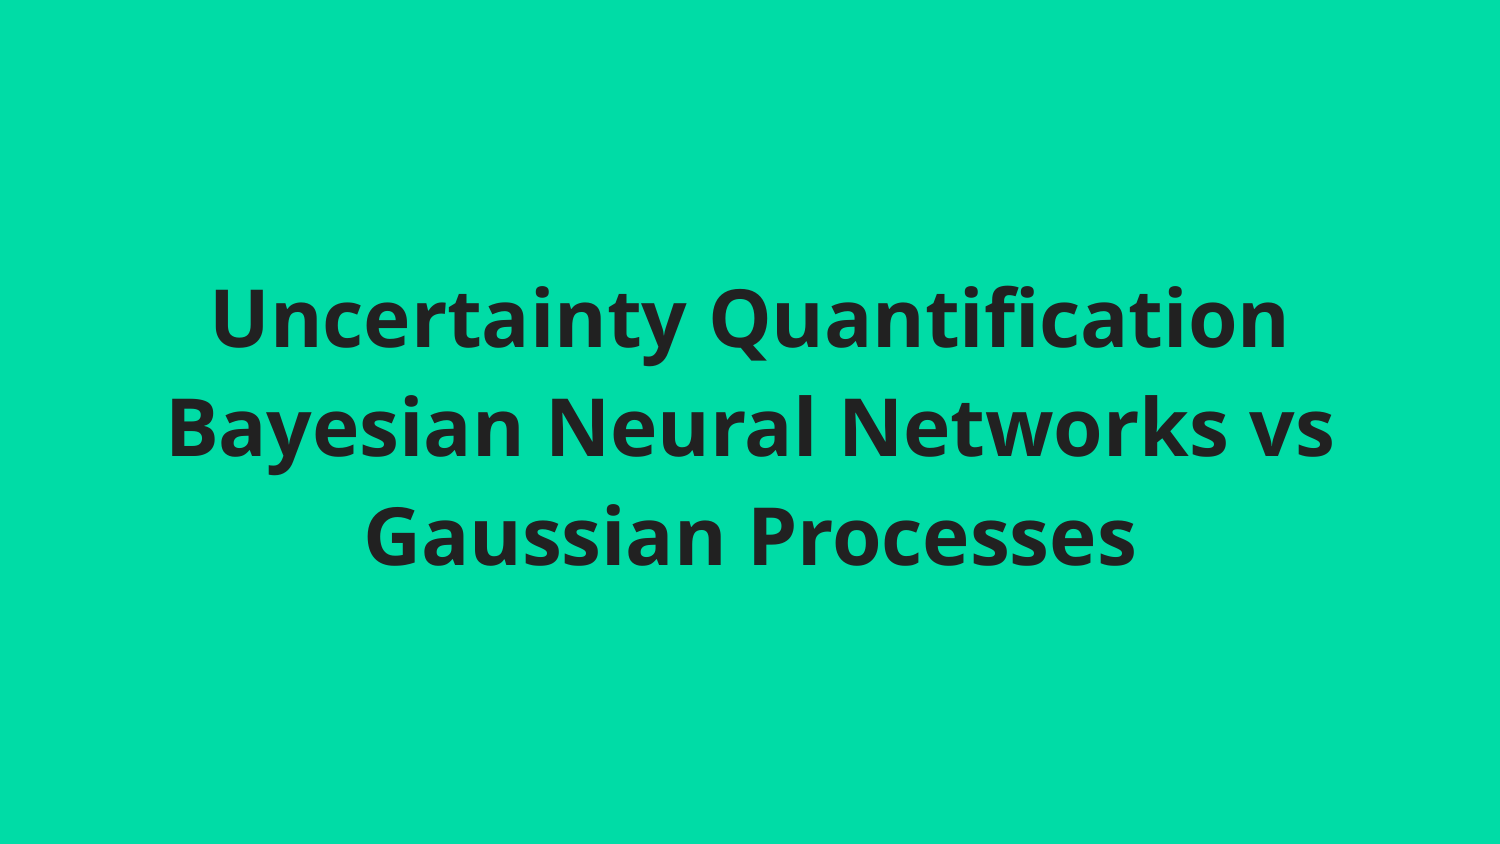

# Uncertainty Quantification Bayesian Neural Networks vs Gaussian Processes